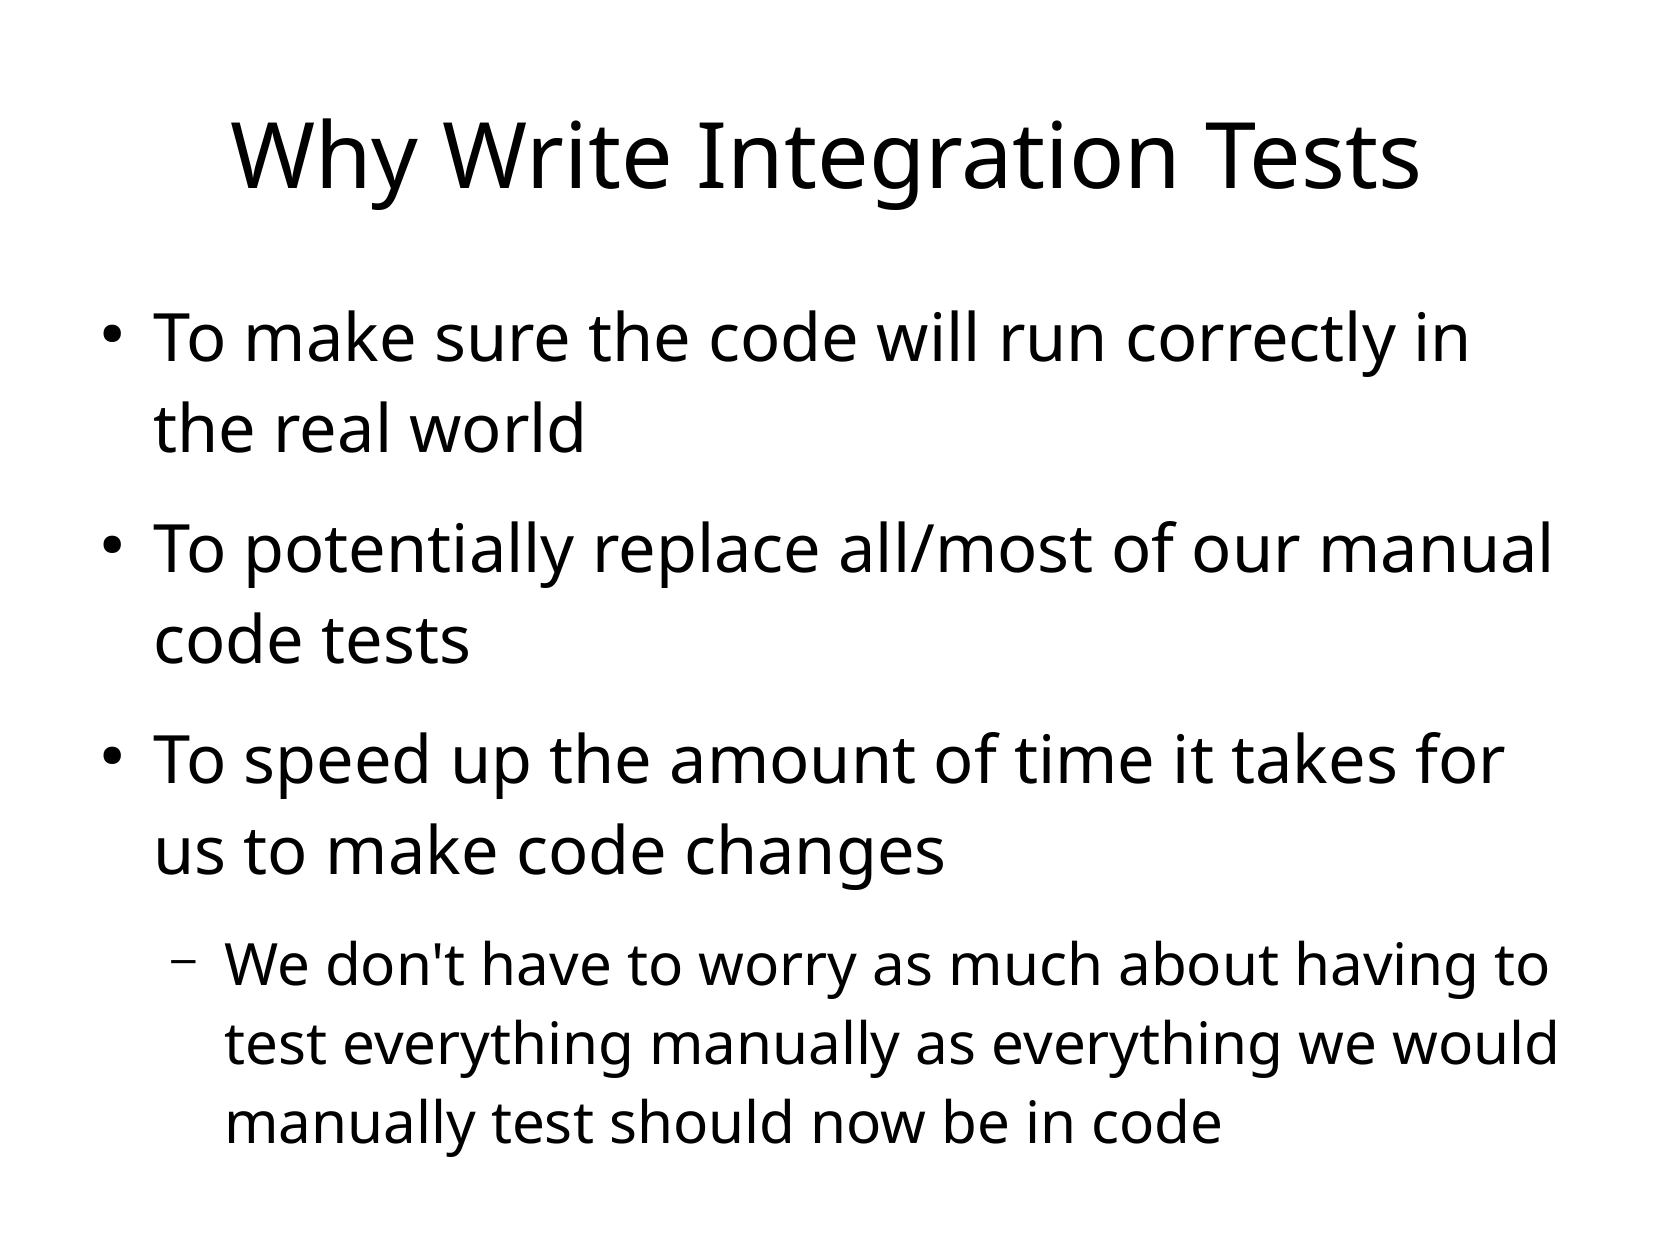

# Why Write Integration Tests
To make sure the code will run correctly in the real world
To potentially replace all/most of our manual code tests
To speed up the amount of time it takes for us to make code changes
We don't have to worry as much about having to test everything manually as everything we would manually test should now be in code